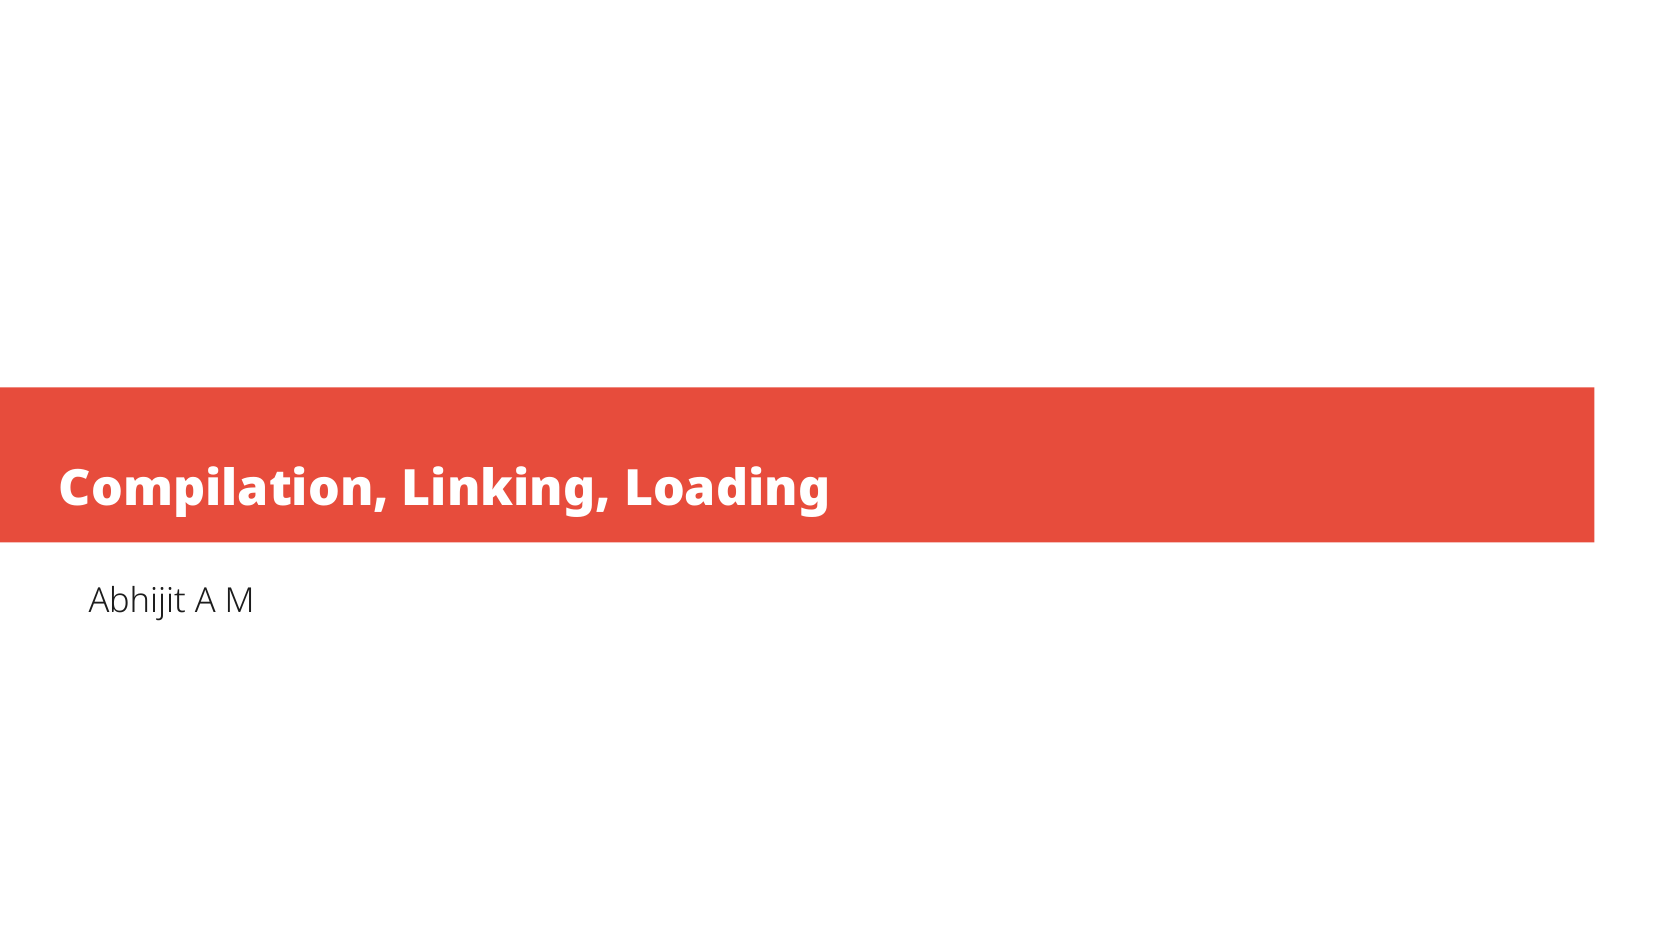

# Compilation, Linking, Loading
Abhijit A M